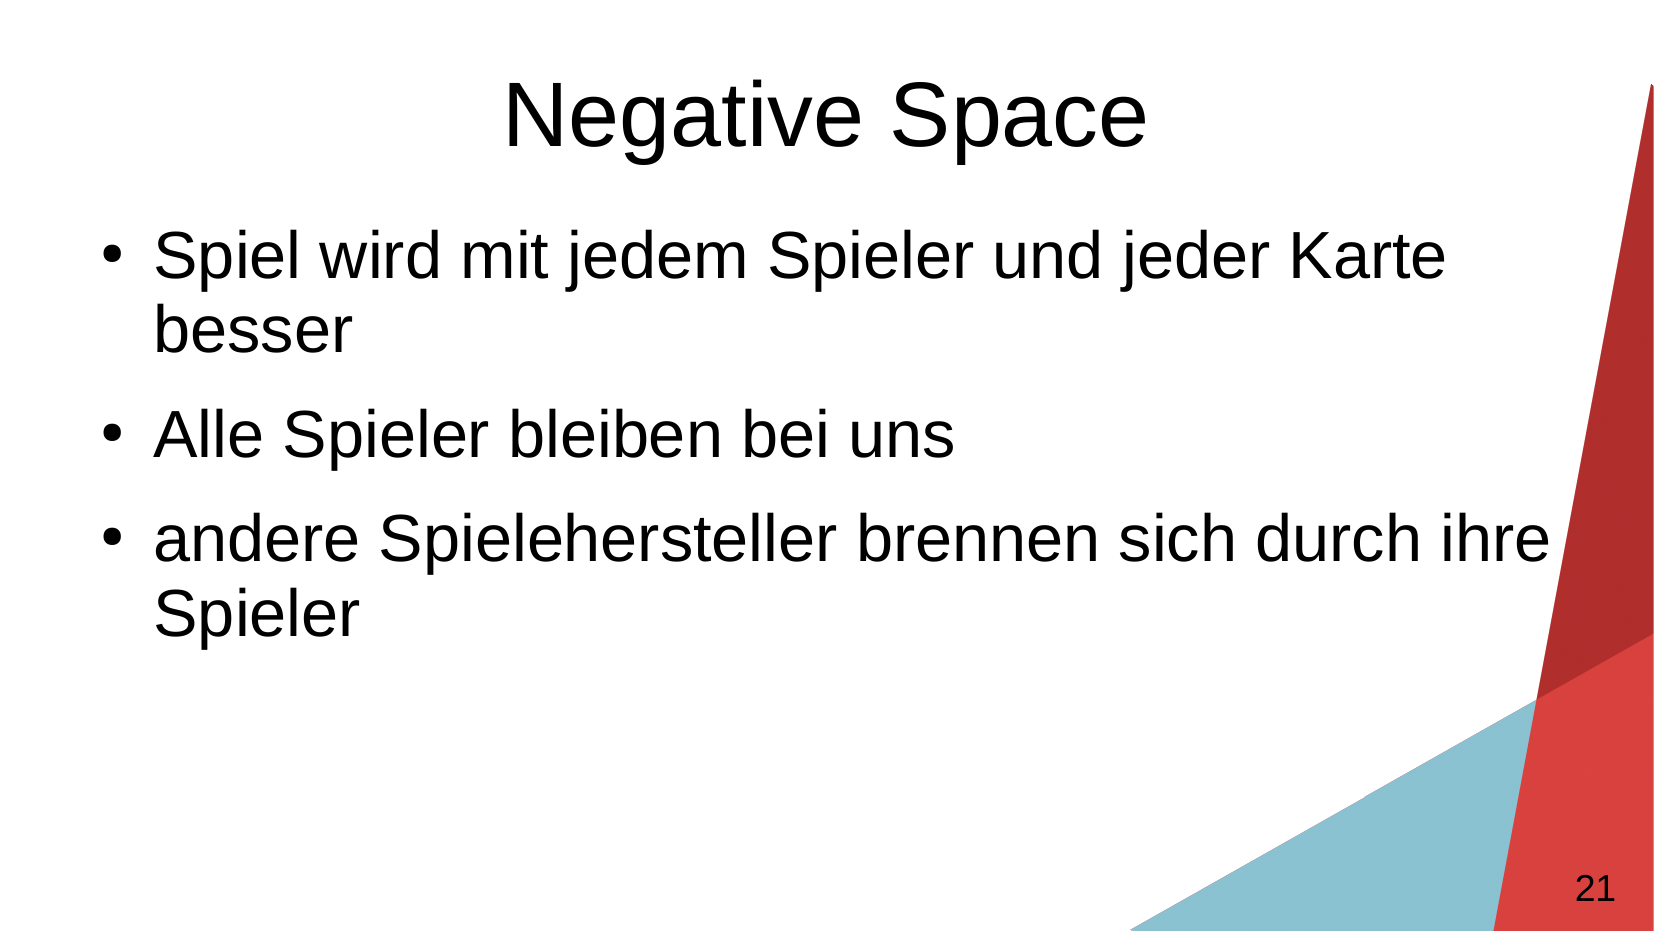

# Negative Space
Spiel wird mit jedem Spieler und jeder Karte besser
Alle Spieler bleiben bei uns
andere Spielehersteller brennen sich durch ihre Spieler